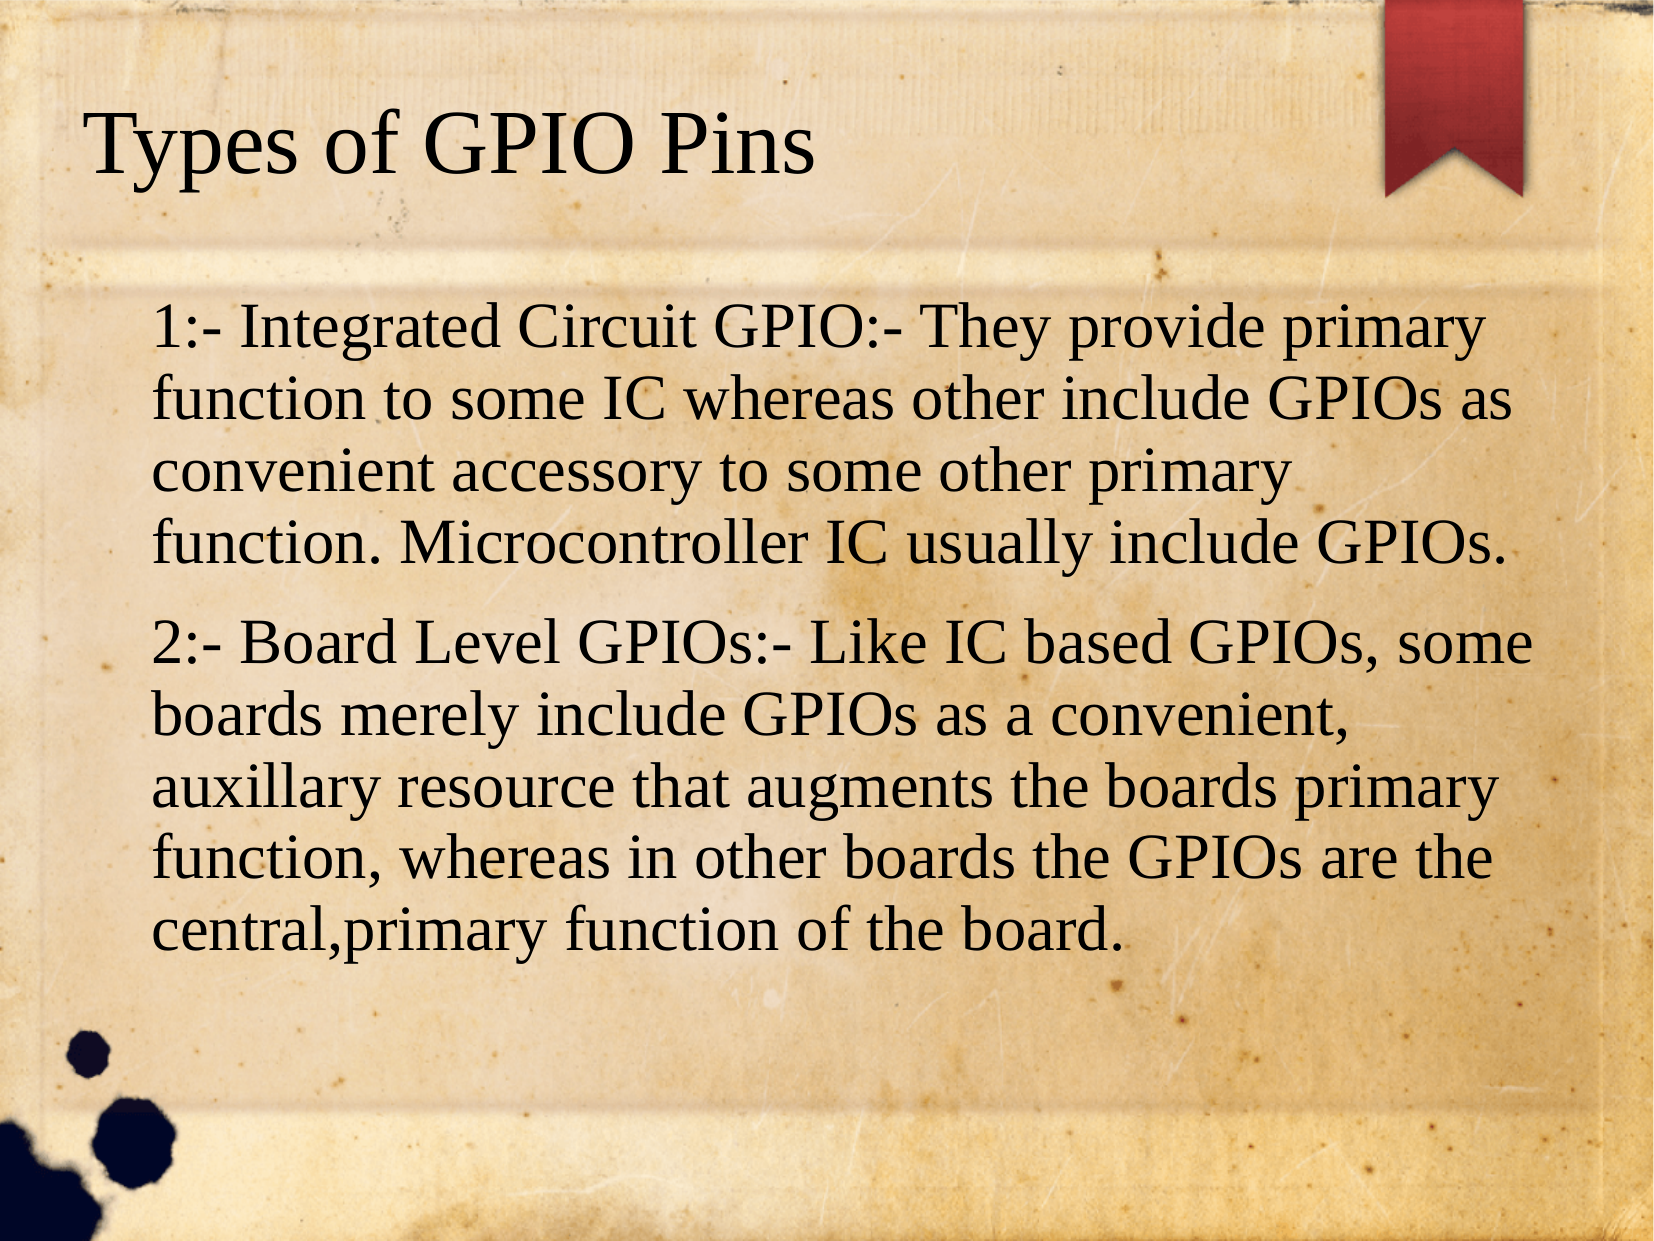

# Types of GPIO Pins
1:- Integrated Circuit GPIO:- They provide primary function to some IC whereas other include GPIOs as convenient accessory to some other primary function. Microcontroller IC usually include GPIOs.
2:- Board Level GPIOs:- Like IC based GPIOs, some boards merely include GPIOs as a convenient, auxillary resource that augments the boards primary function, whereas in other boards the GPIOs are the central,primary function of the board.